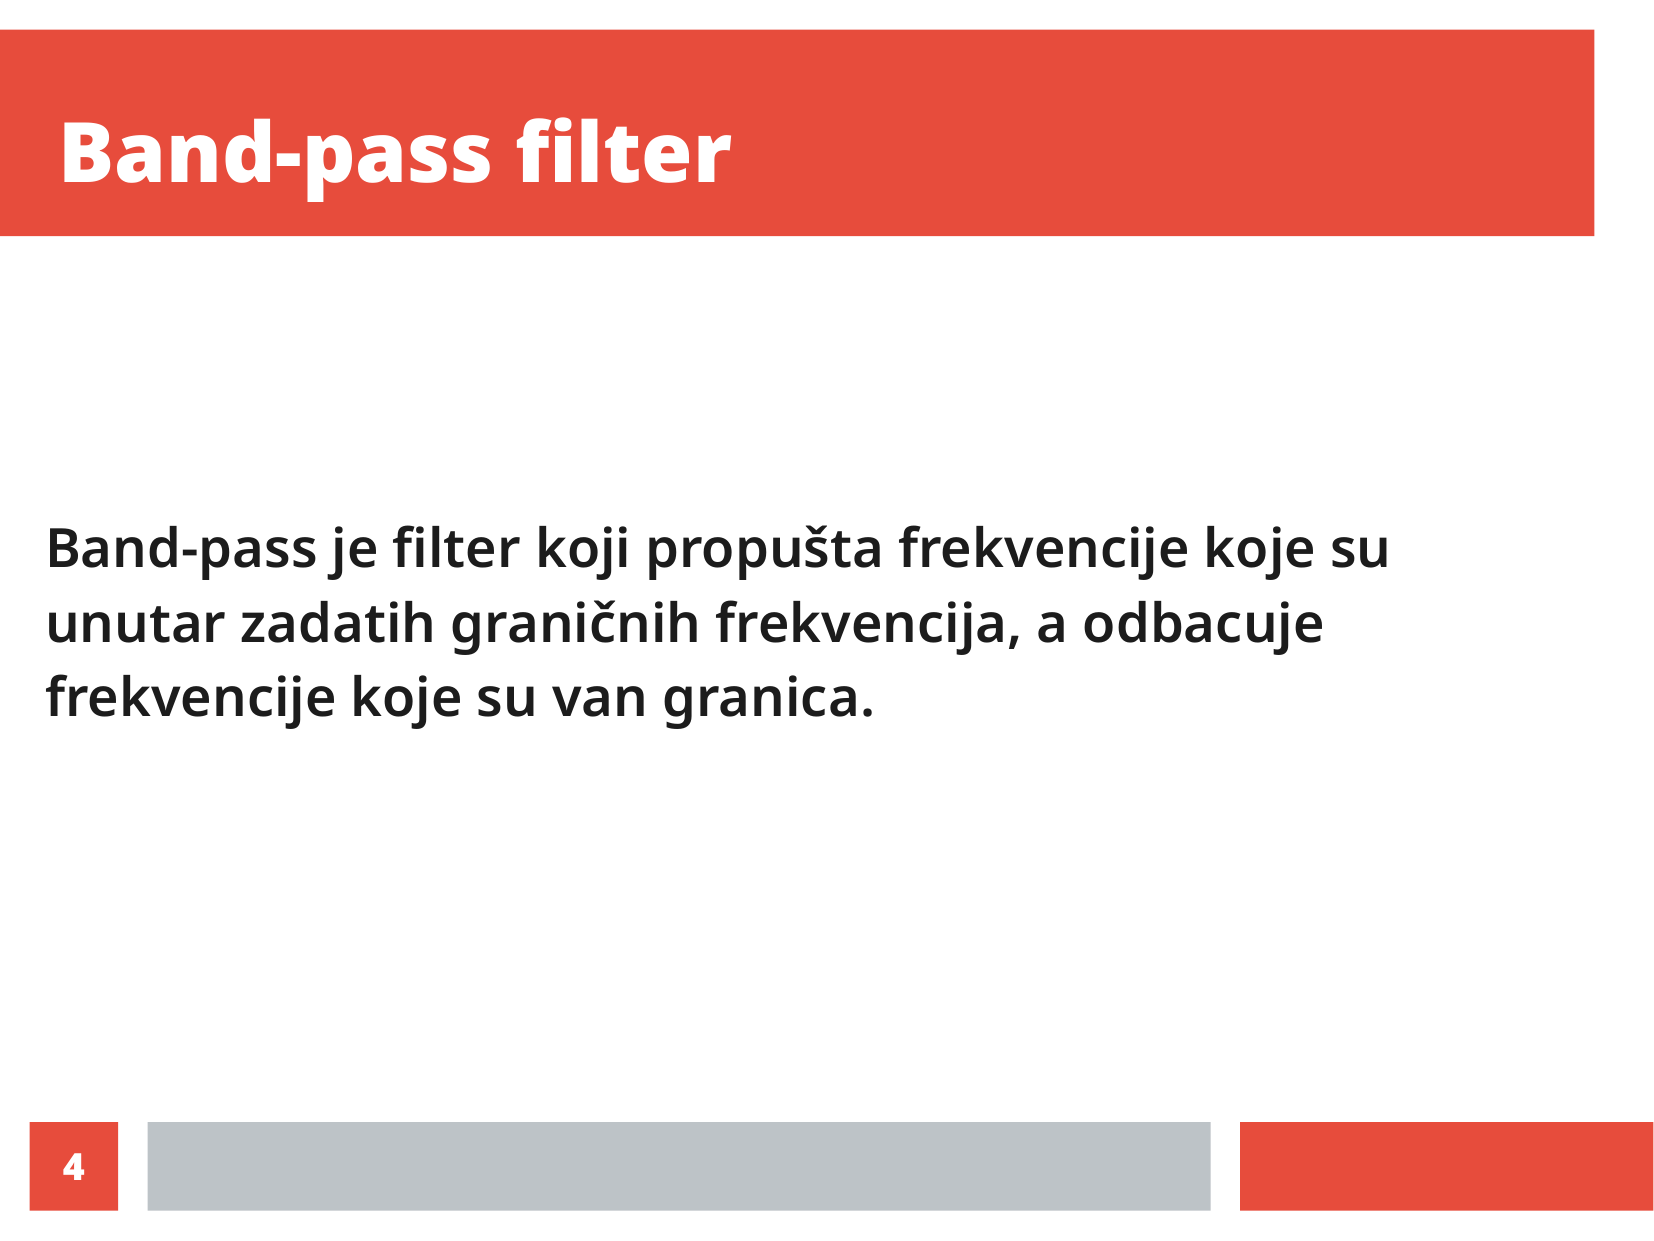

# Band-pass filter
Band-pass je filter koji propušta frekvencije koje su unutar zadatih graničnih frekvencija, a odbacuje frekvencije koje su van granica.
4